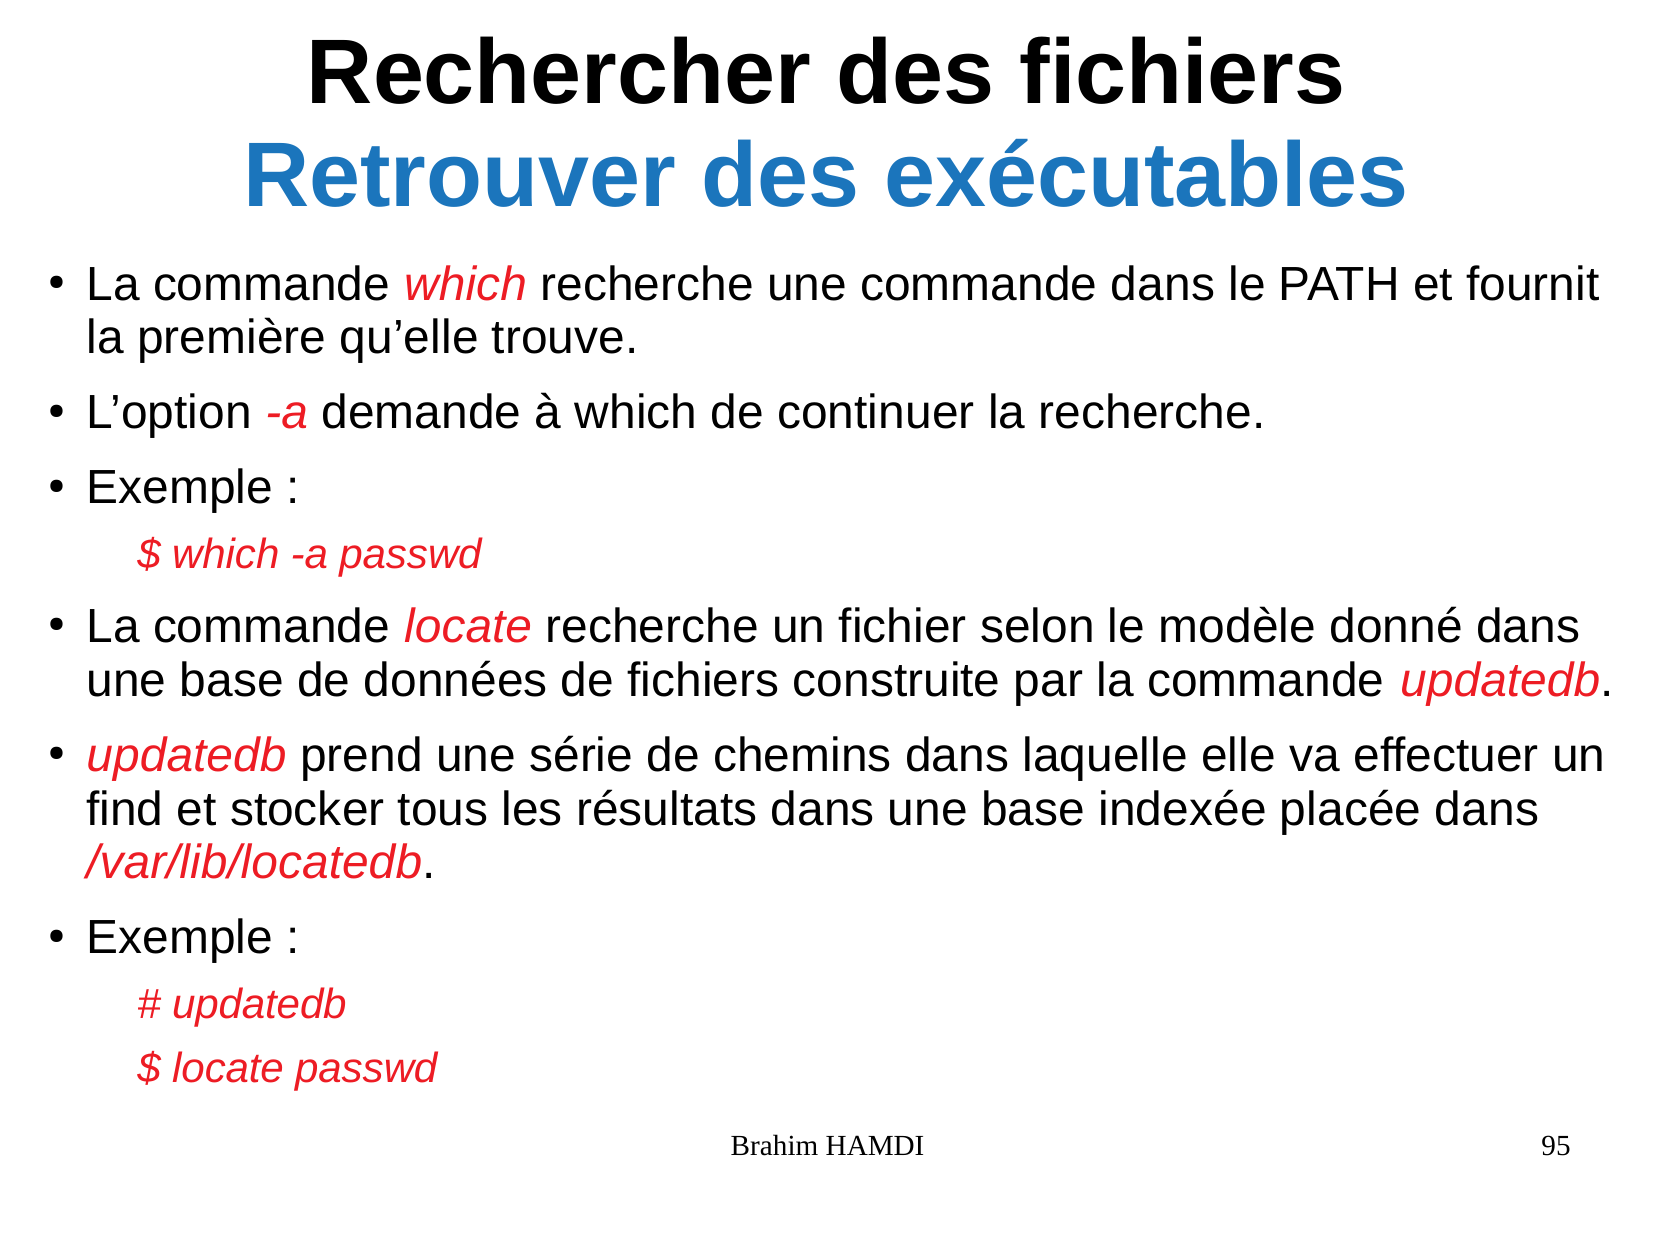

# Rechercher des fichiers Retrouver des exécutables
La commande which recherche une commande dans le PATH et fournit la première qu’elle trouve.
L’option -a demande à which de continuer la recherche.
Exemple :
$ which -a passwd
La commande locate recherche un fichier selon le modèle donné dans une base de données de fichiers construite par la commande updatedb.
updatedb prend une série de chemins dans laquelle elle va effectuer un find et stocker tous les résultats dans une base indexée placée dans /var/lib/locatedb.
Exemple :
# updatedb
$ locate passwd
Brahim HAMDI
95